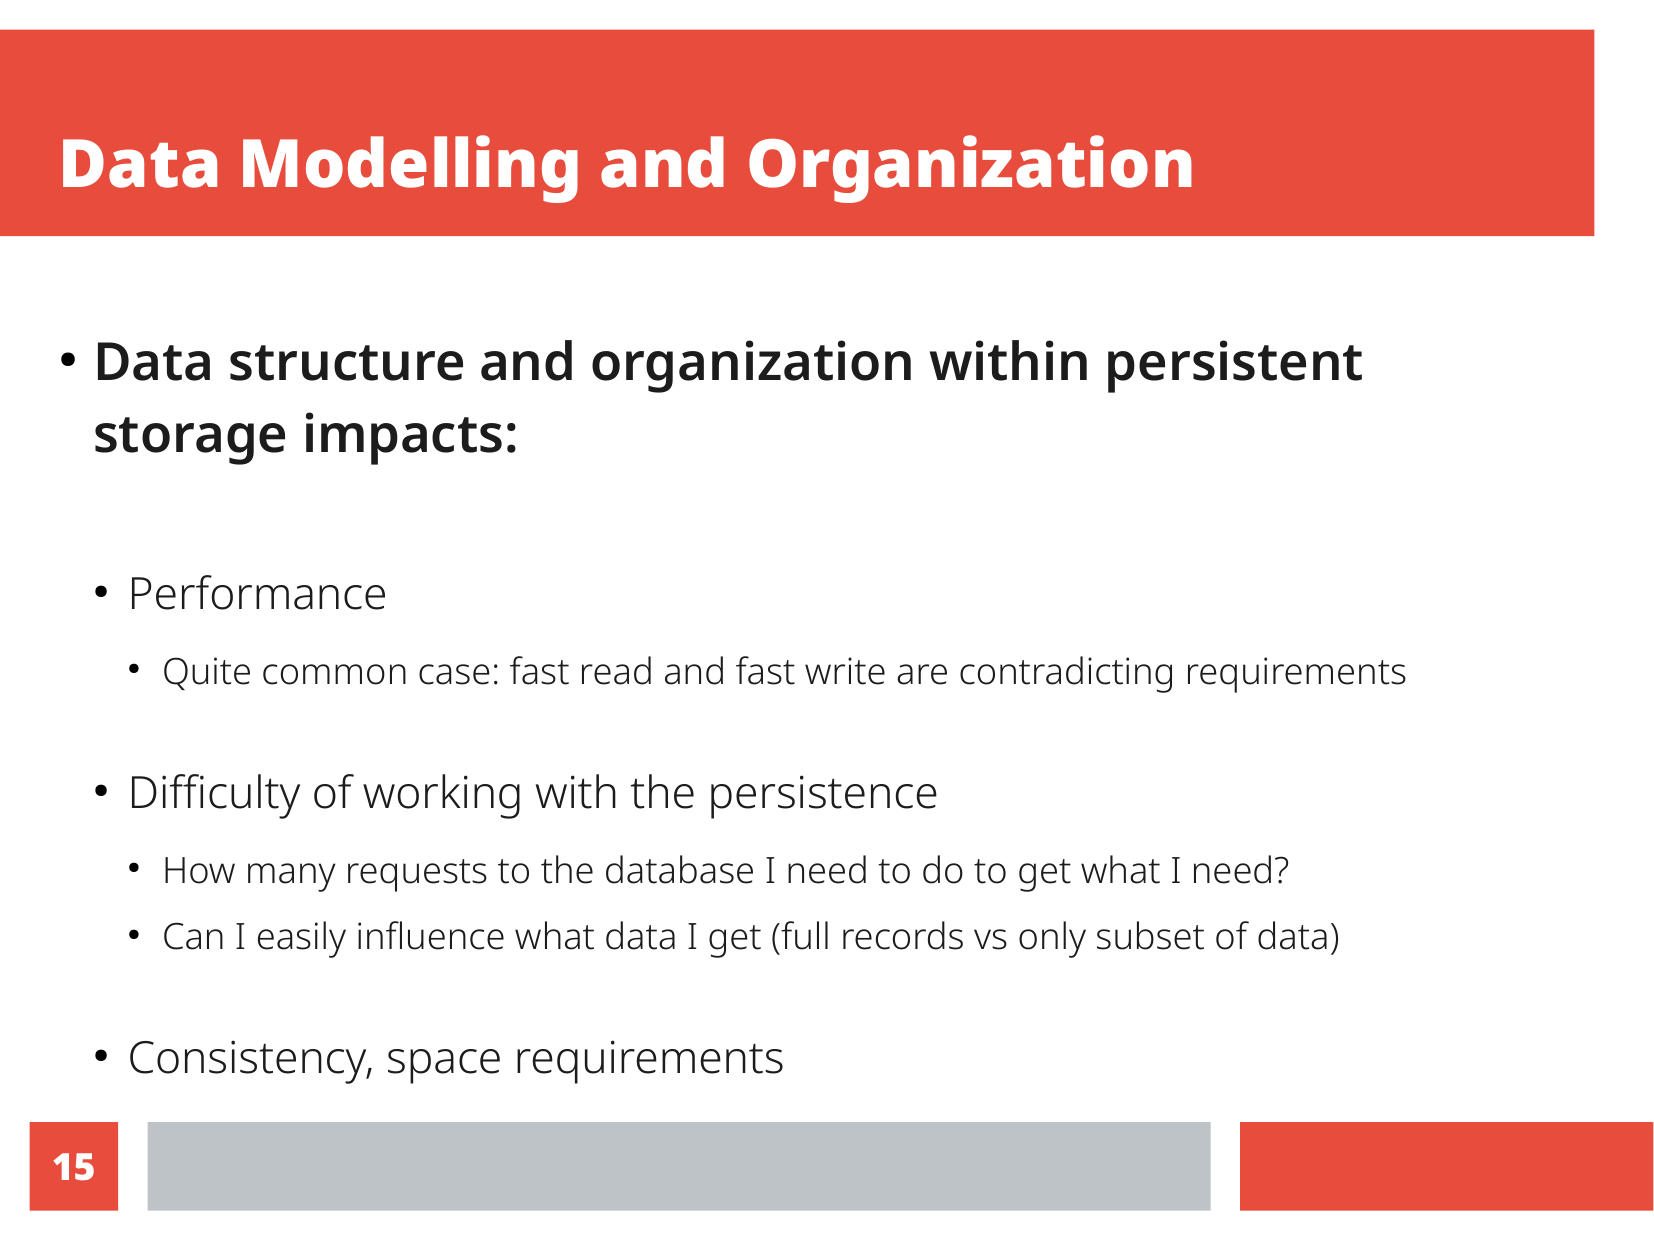

# Data Modelling and Organization
Data structure and organization within persistent storage impacts:
Performance
Quite common case: fast read and fast write are contradicting requirements
Difficulty of working with the persistence
How many requests to the database I need to do to get what I need?
Can I easily influence what data I get (full records vs only subset of data)
Consistency, space requirements
15